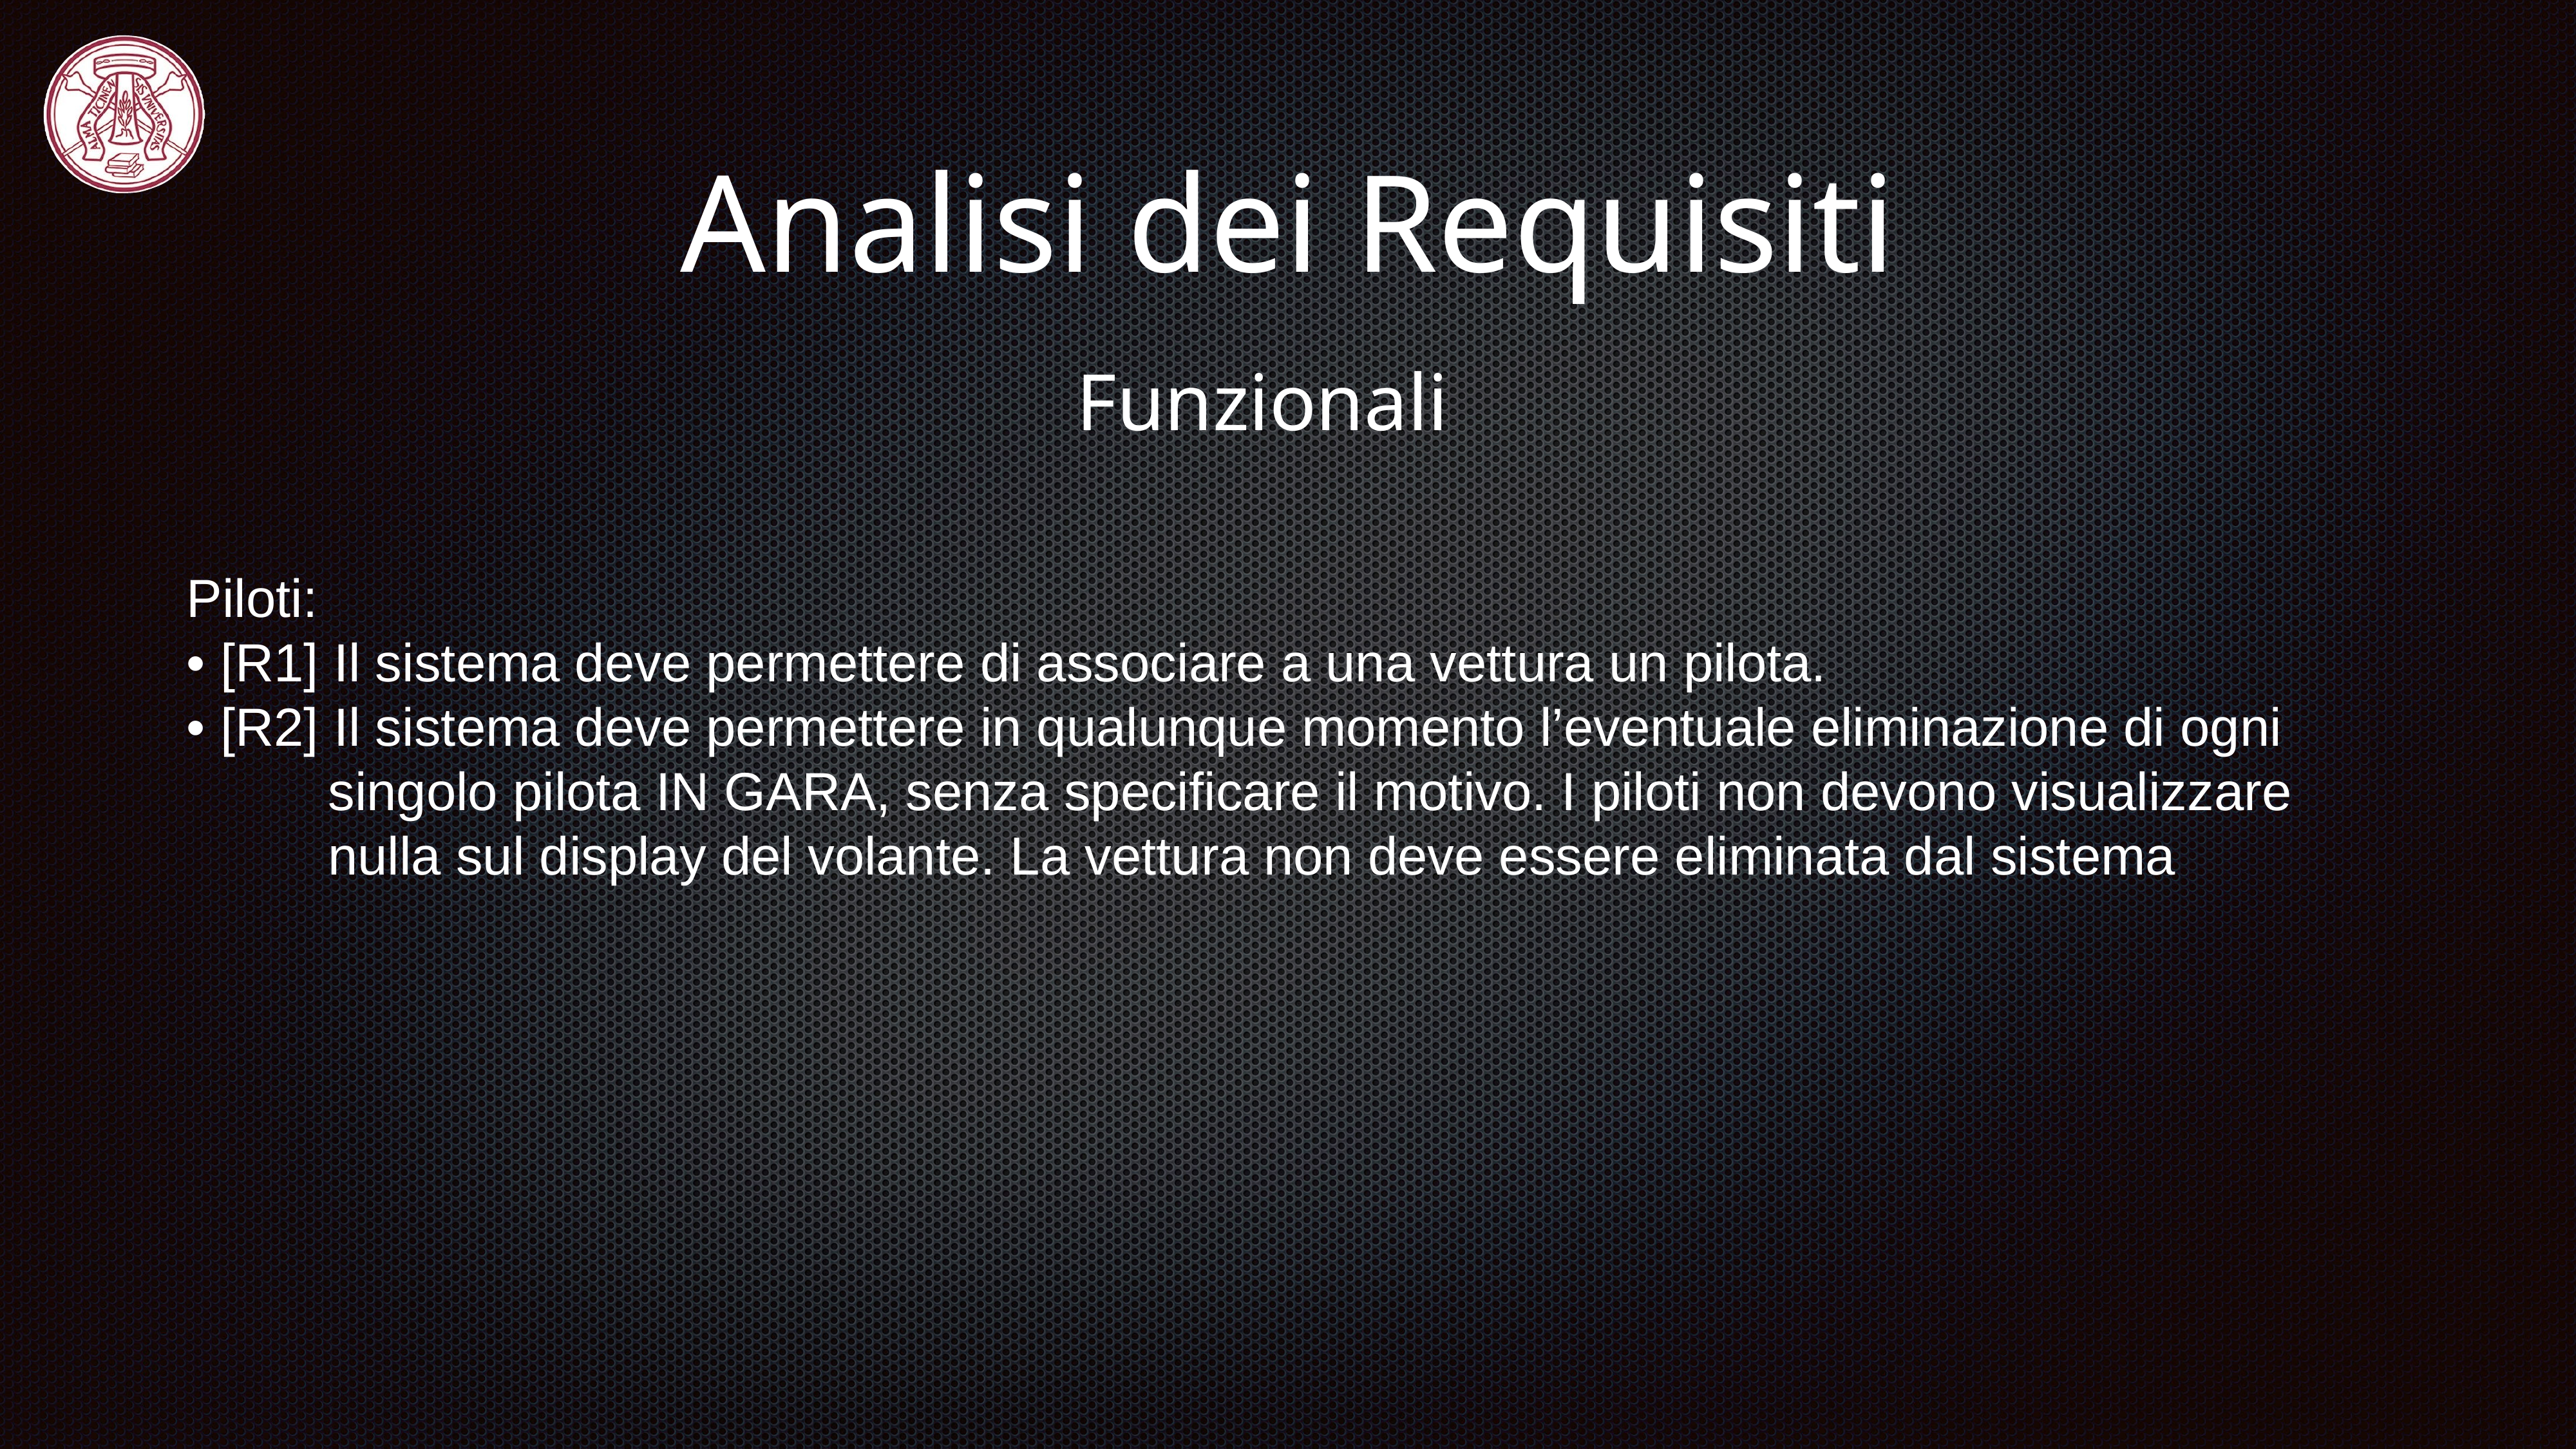

# Analisi dei Requisiti
Funzionali
Piloti:
• [R1] Il sistema deve permettere di associare a una vettura un pilota.
• [R2] Il sistema deve permettere in qualunque momento l’eventuale eliminazione di ogni
	 singolo pilota IN GARA, senza specificare il motivo. I piloti non devono visualizzare 		 nulla sul display del volante. La vettura non deve essere eliminata dal sistema